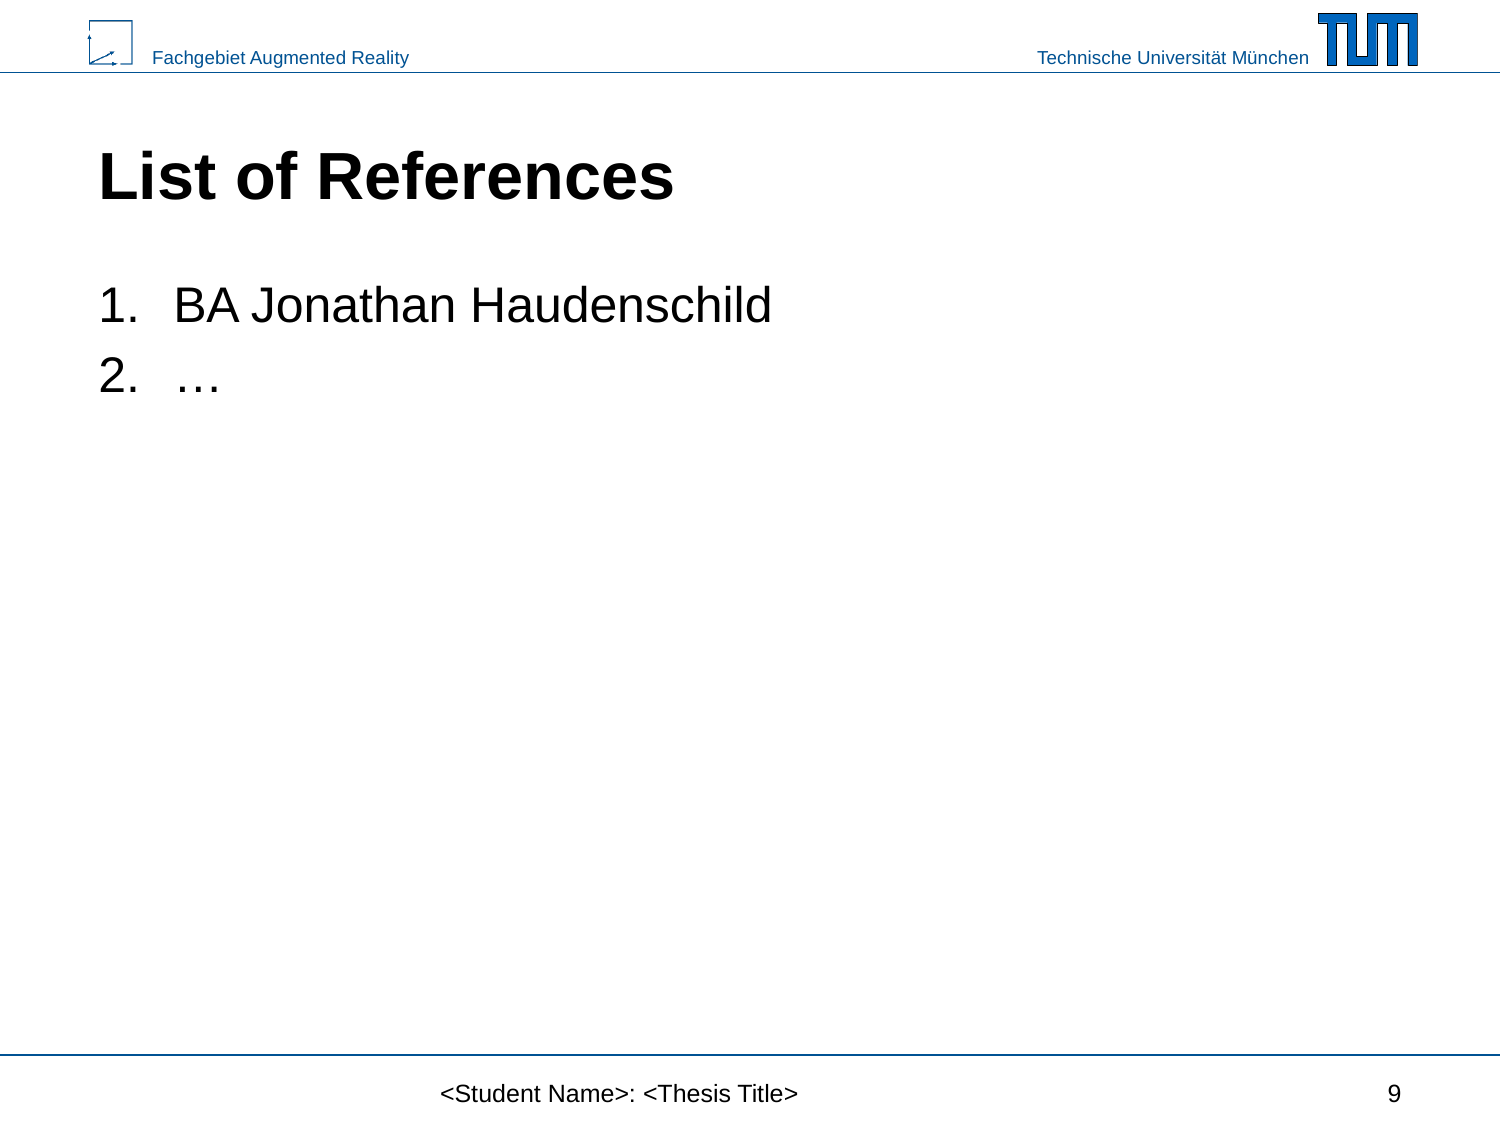

# List of References
BA Jonathan Haudenschild
…
<Student Name>: <Thesis Title>